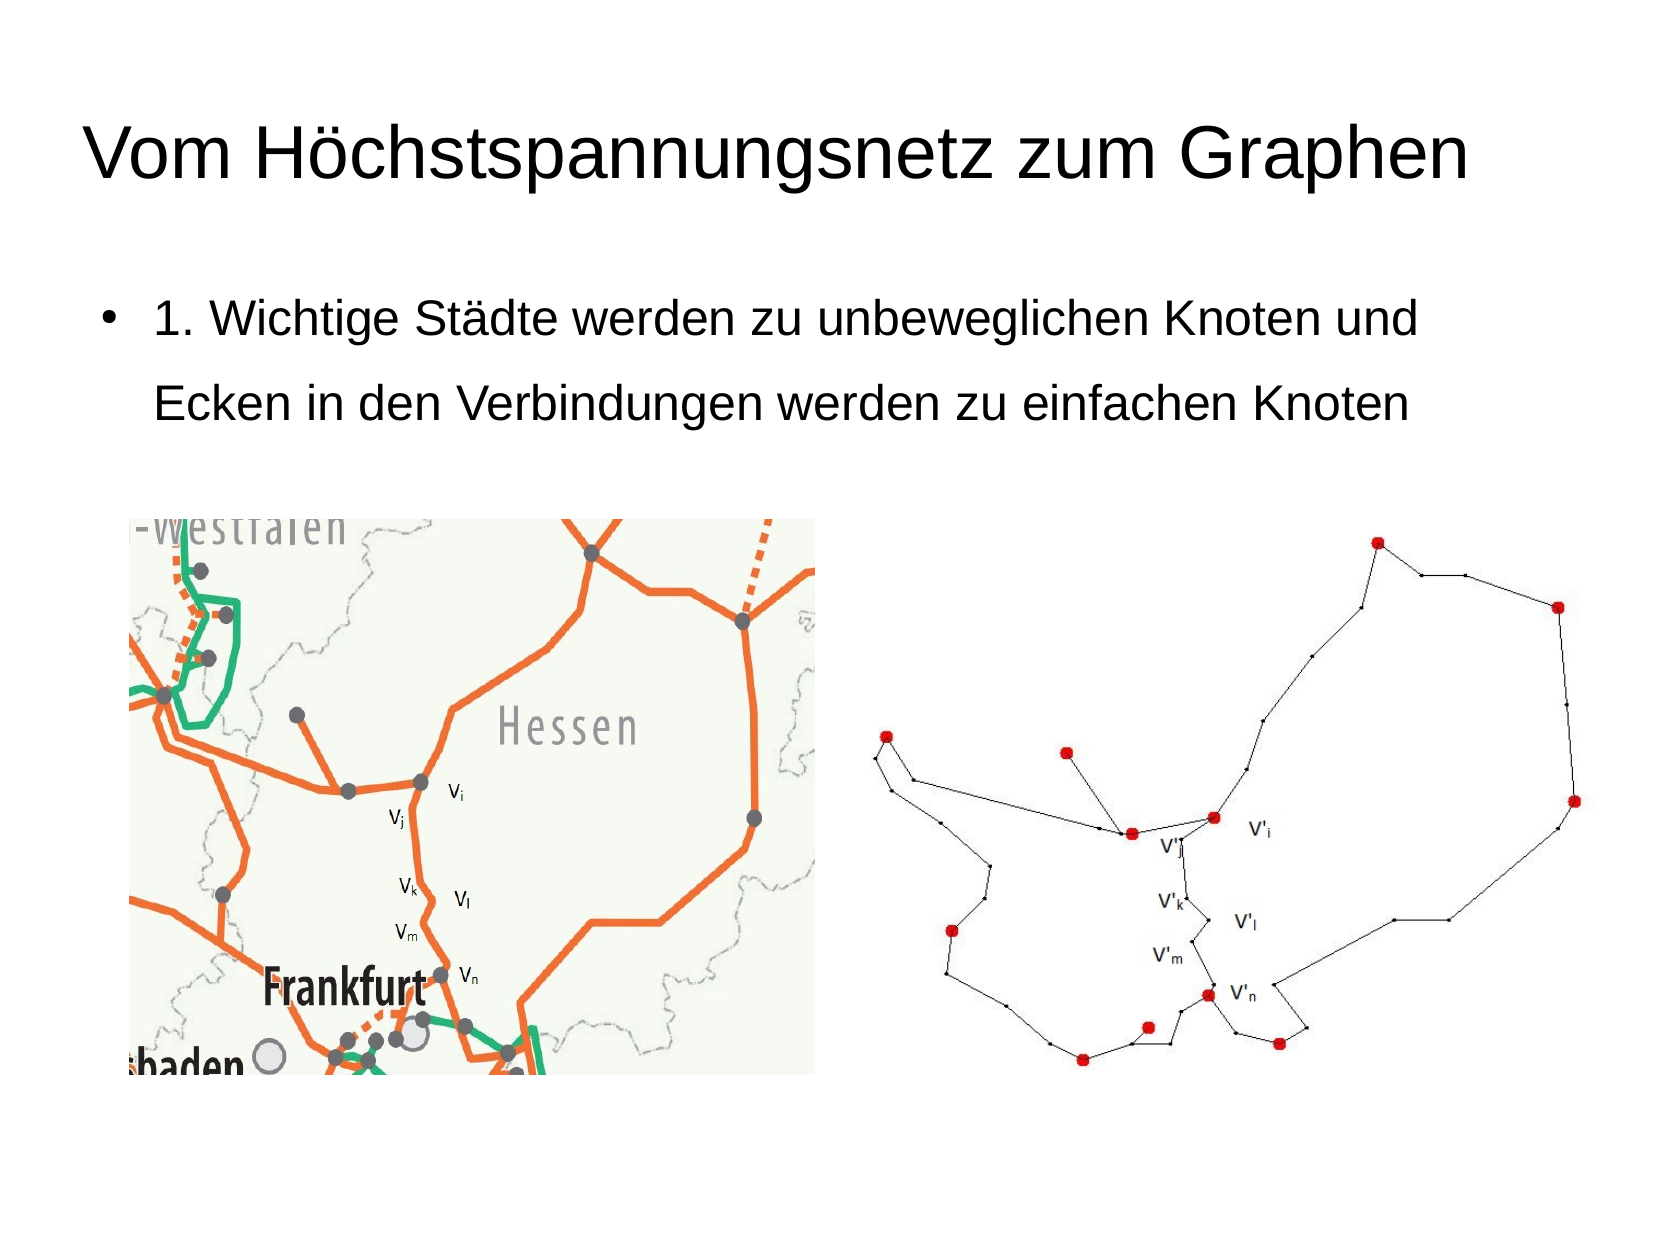

# Vom Höchstspannungsnetz zum Graphen
1. Wichtige Städte werden zu unbeweglichen Knoten und
Ecken in den Verbindungen werden zu einfachen Knoten